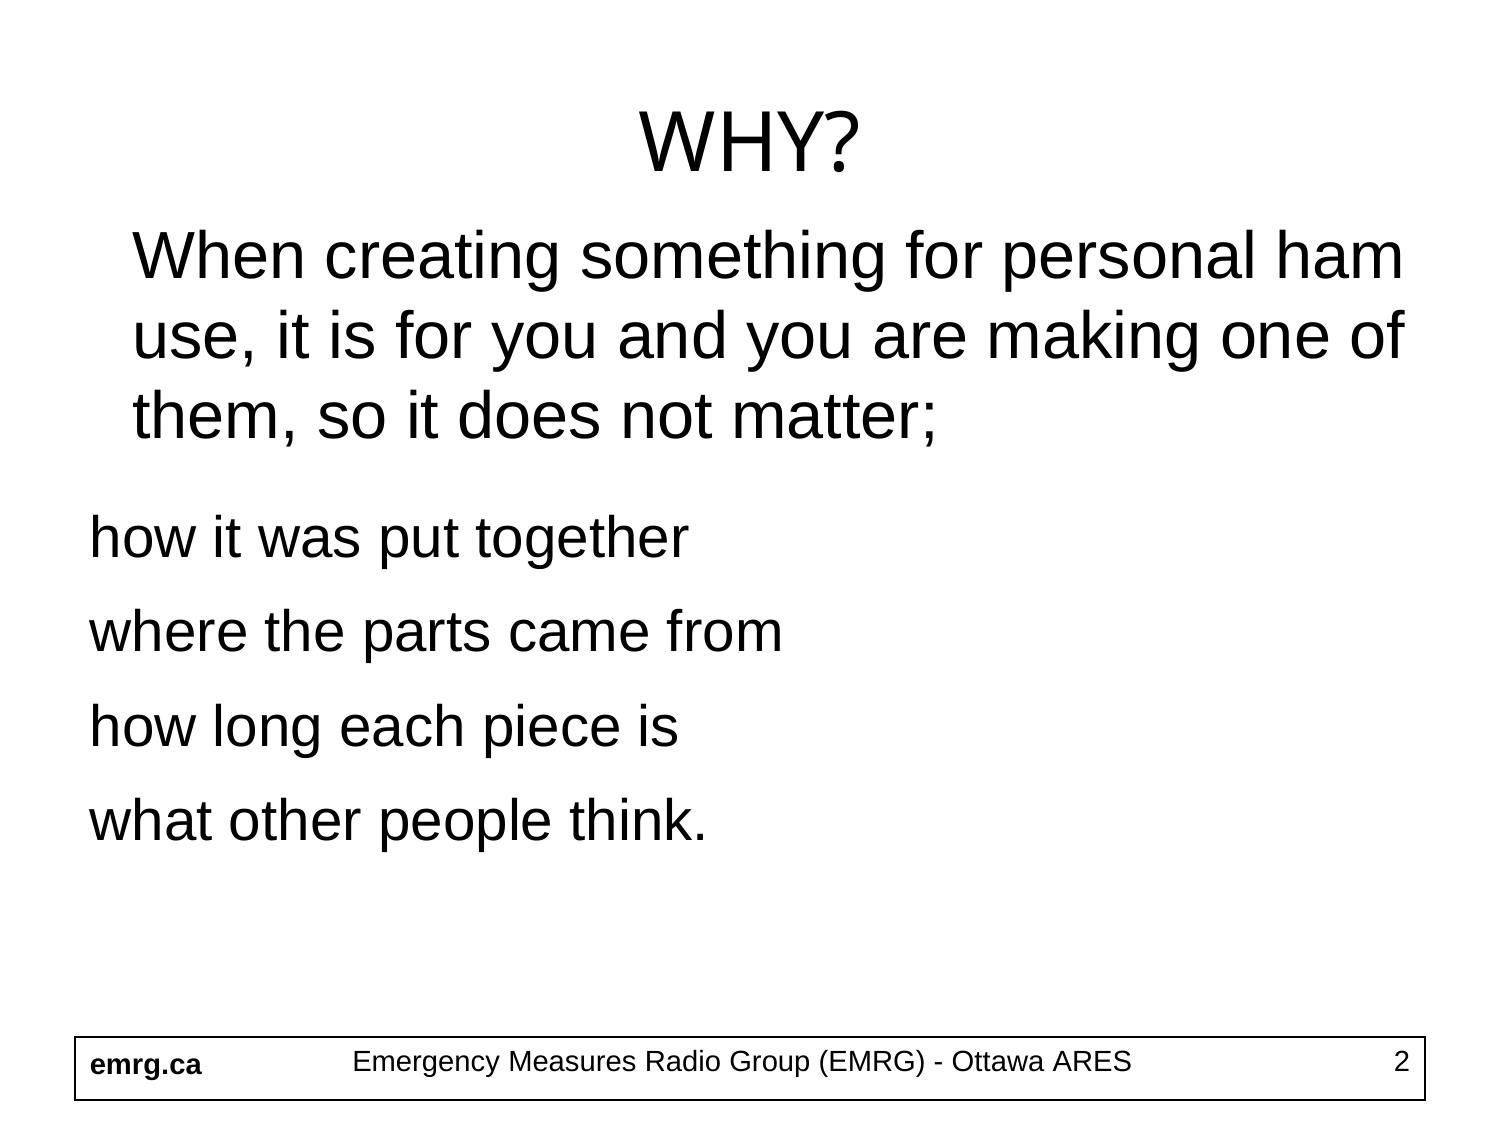

# WHY?
When creating something for personal ham use, it is for you and you are making one of them, so it does not matter;
how it was put together
where the parts came from
how long each piece is
what other people think.
Emergency Measures Radio Group (EMRG) - Ottawa ARES
2